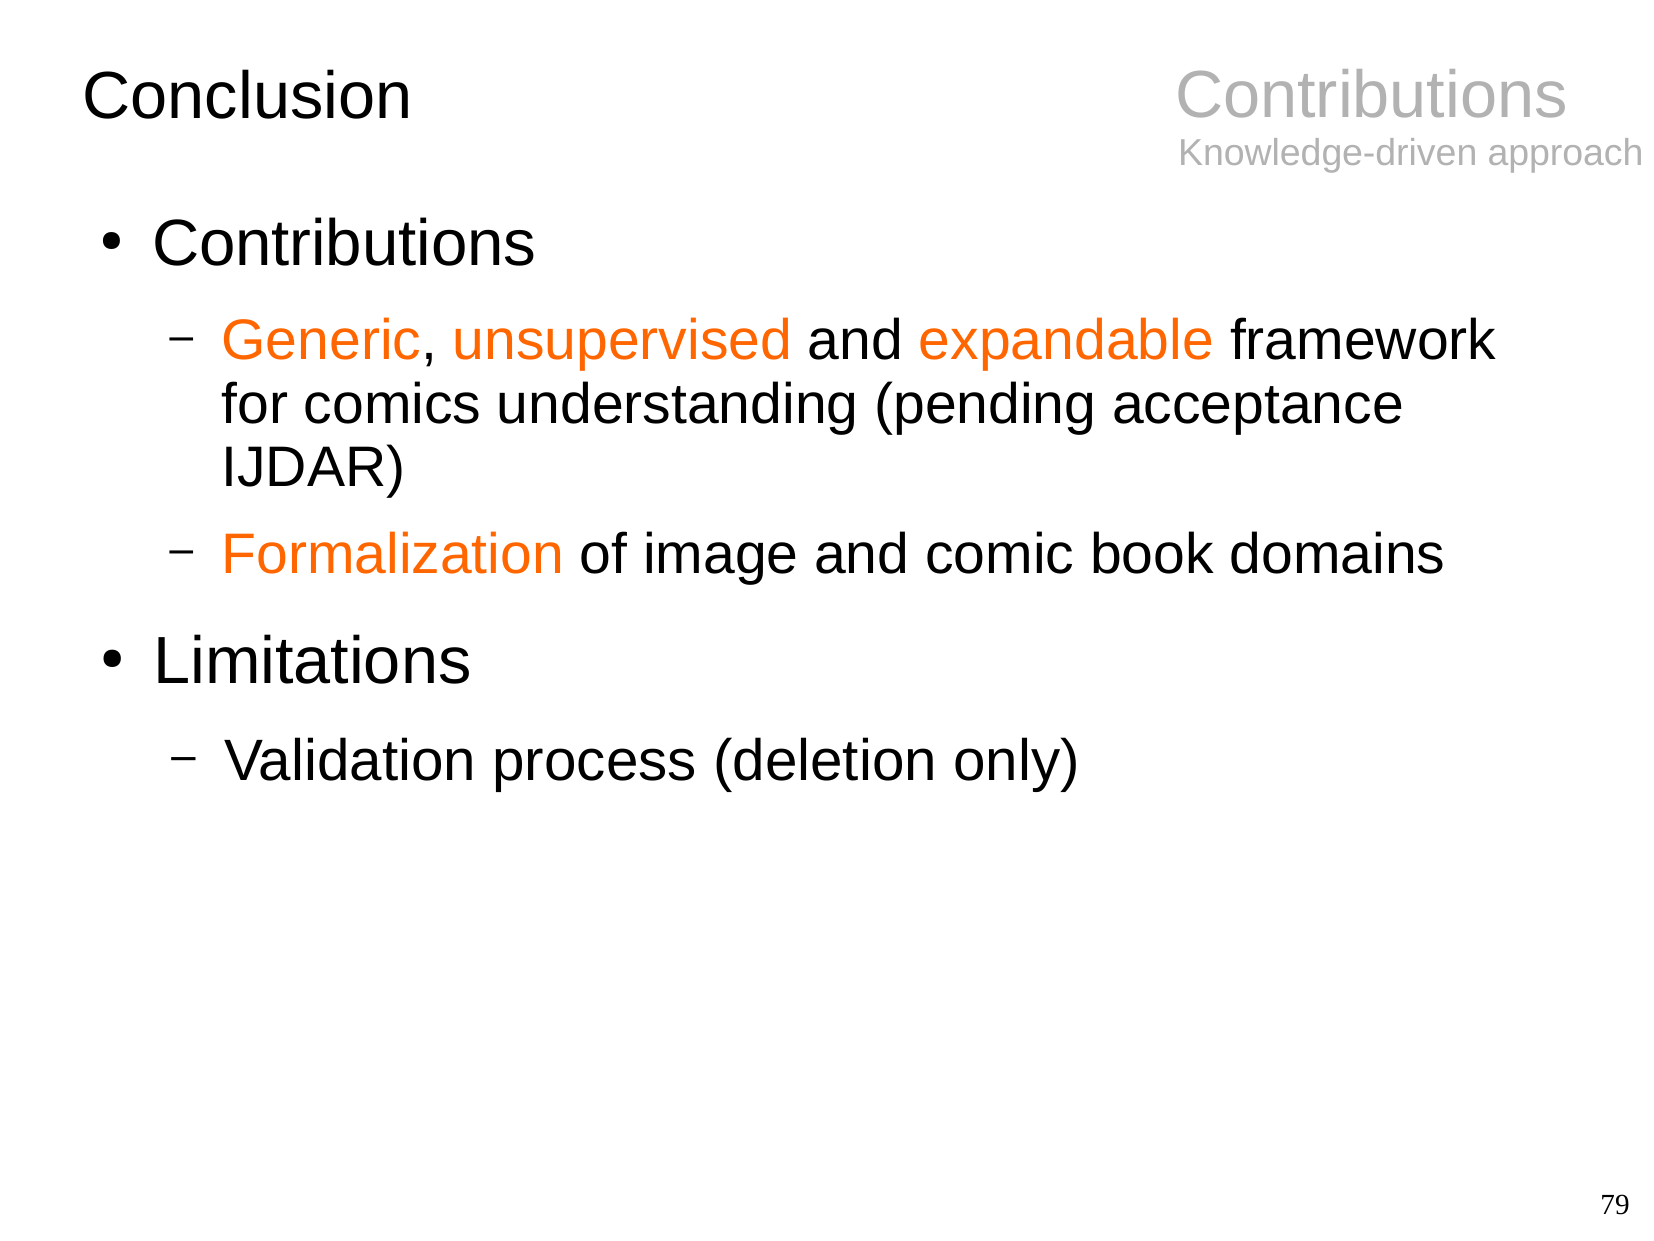

# Conclusion
Contributions
Generic, unsupervised and expandable framework for comics understanding (pending acceptance IJDAR)
Formalization of image and comic book domains
Limitations
Validation process (deletion only)
79